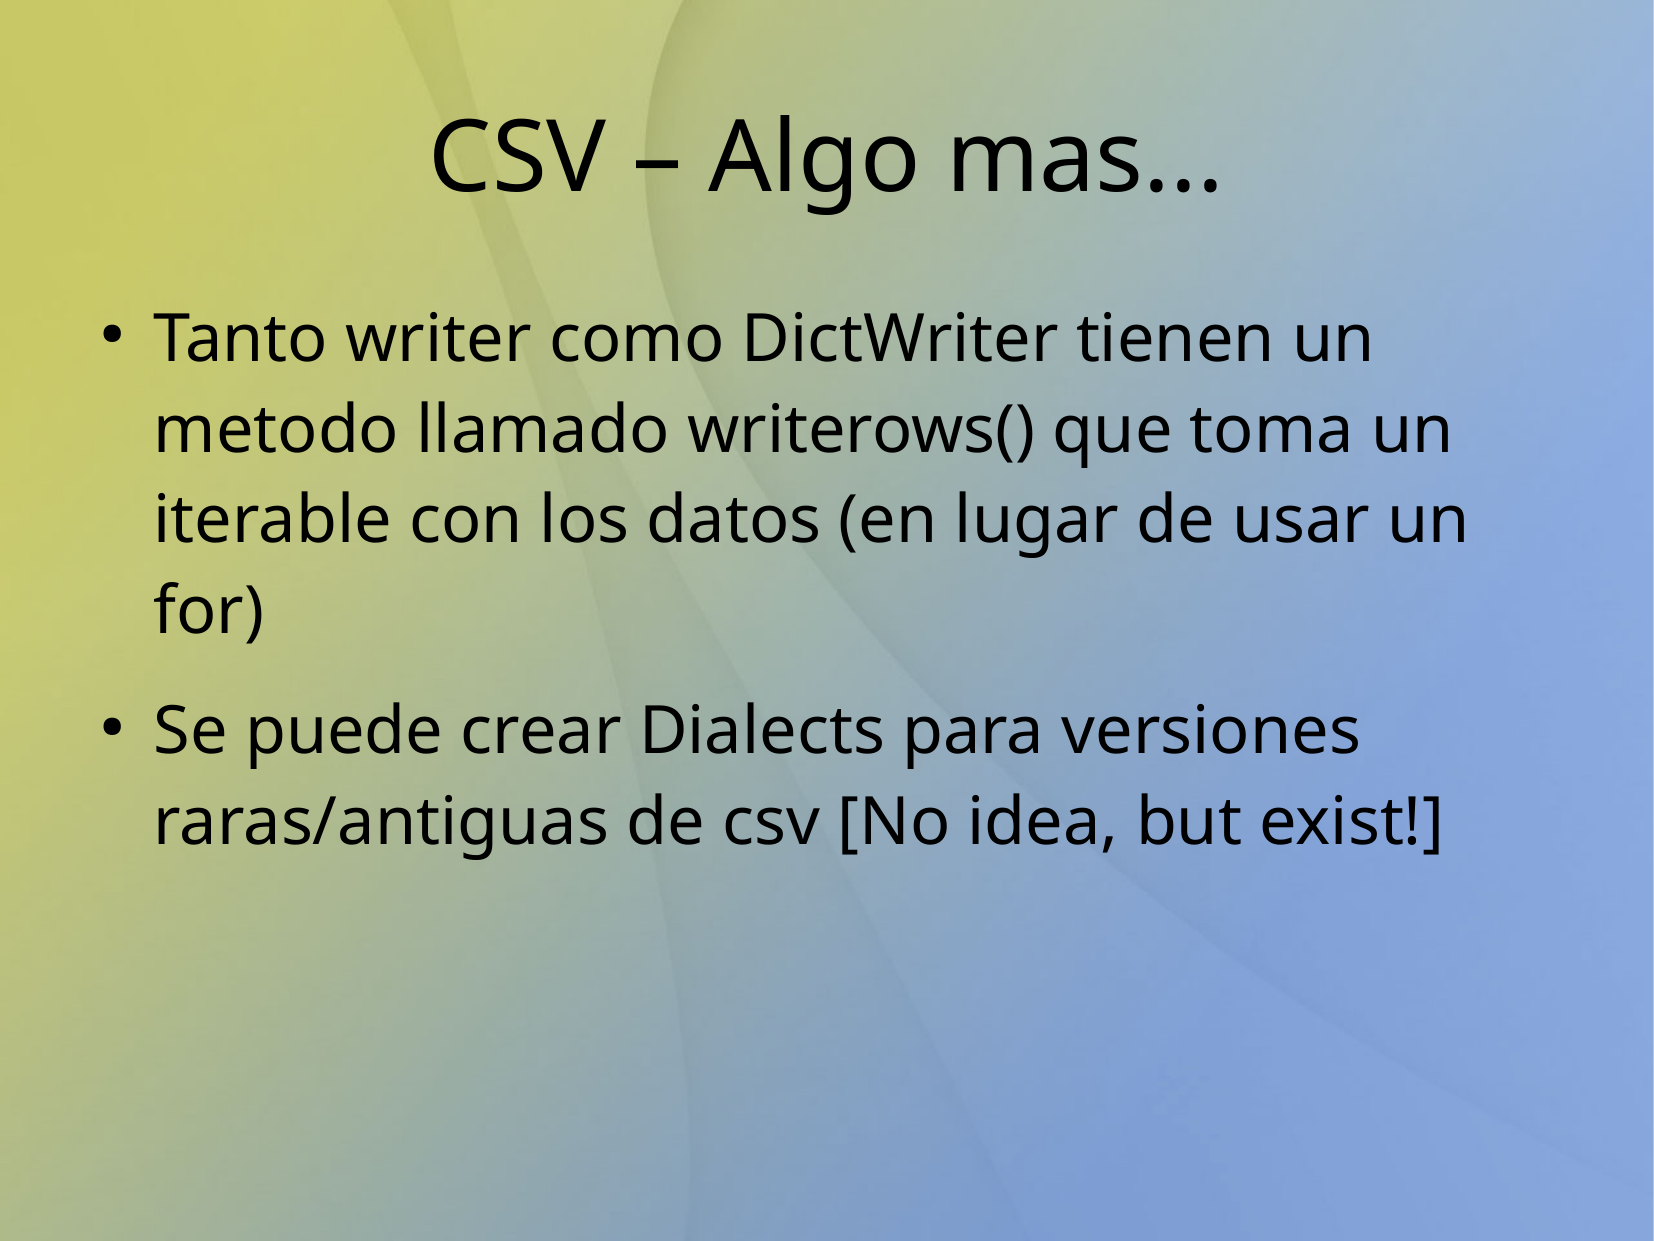

# CSV – Algo mas...
Tanto writer como DictWriter tienen un metodo llamado writerows() que toma un iterable con los datos (en lugar de usar un for)
Se puede crear Dialects para versiones raras/antiguas de csv [No idea, but exist!]